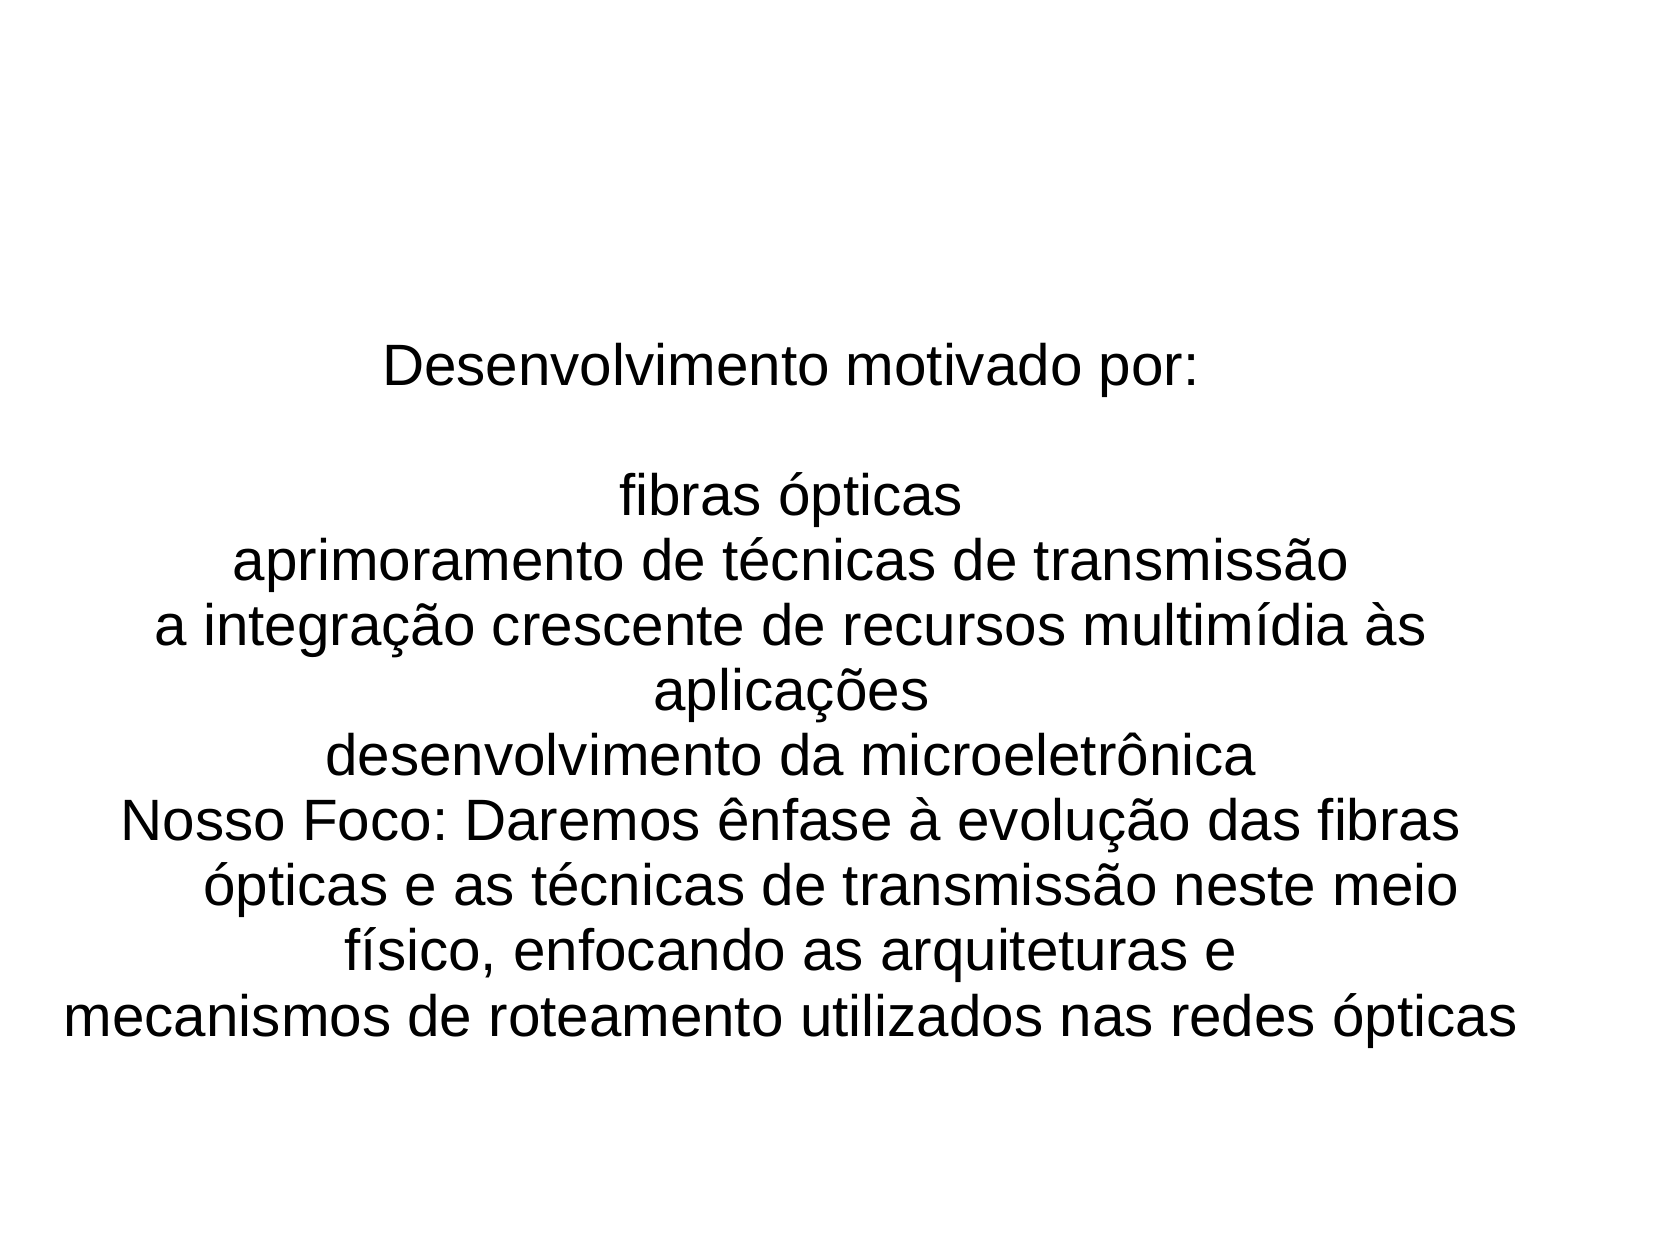

#
Desenvolvimento motivado por:
fibras ópticas
aprimoramento de técnicas de transmissão
a integração crescente de recursos multimídia às aplicações
desenvolvimento da microeletrônica
Nosso Foco: Daremos ênfase à evolução das fibras
 ópticas e as técnicas de transmissão neste meio físico, enfocando as arquiteturas e
mecanismos de roteamento utilizados nas redes ópticas